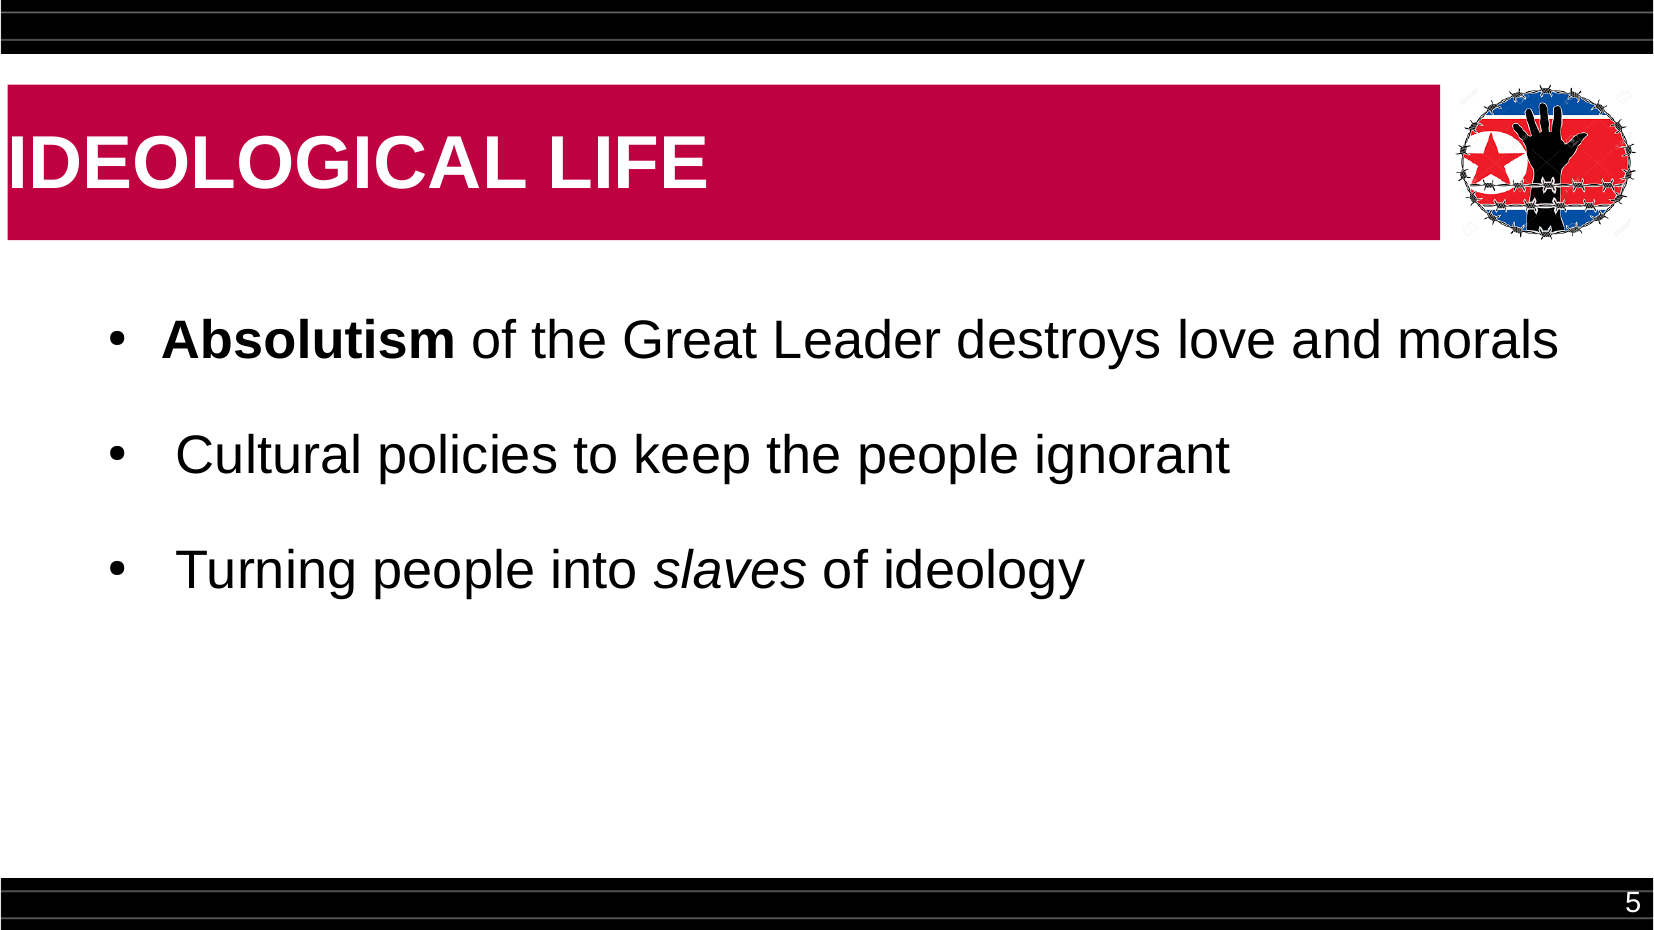

# IDEOLOGICAL LIFE
Absolutism of the Great Leader destroys love and morals
 Cultural policies to keep the people ignorant
 Turning people into slaves of ideology